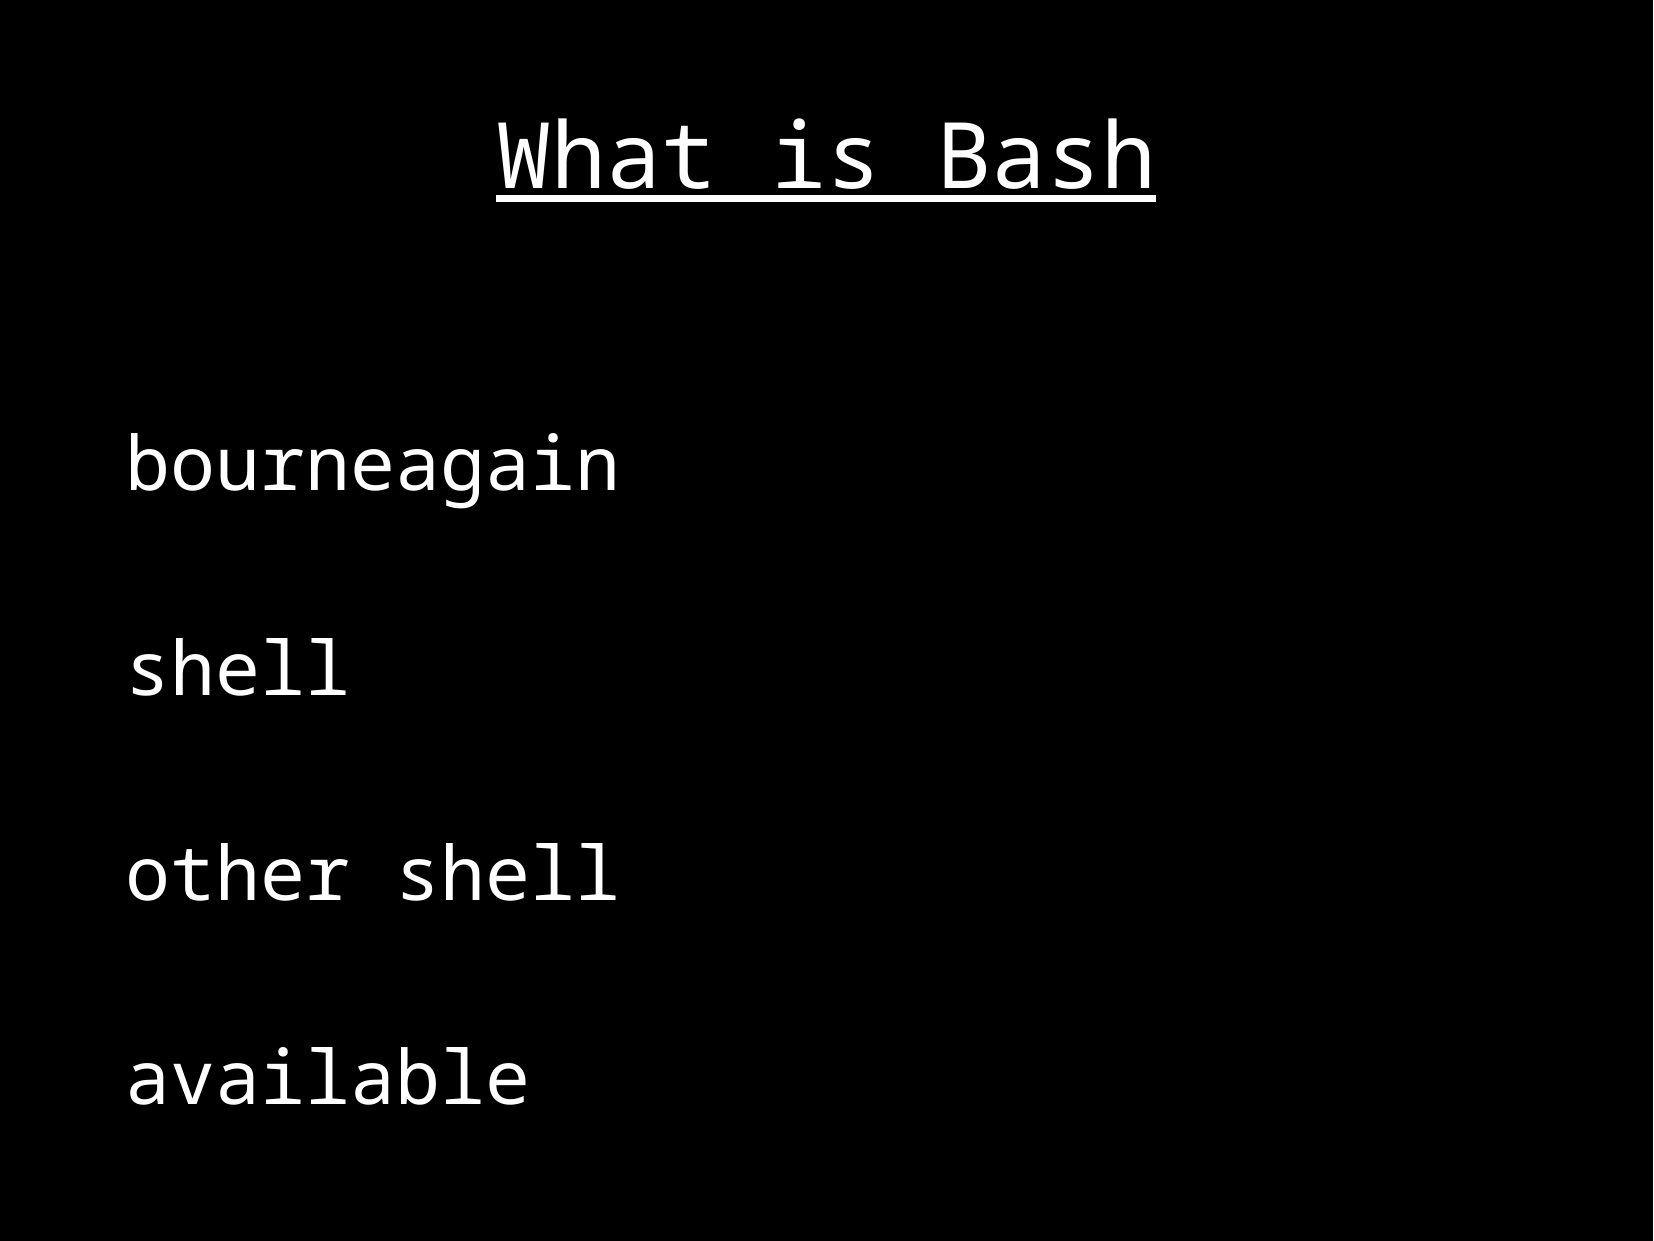

# What is Bash
| bourneagain shell other shell available | |
| --- | --- |